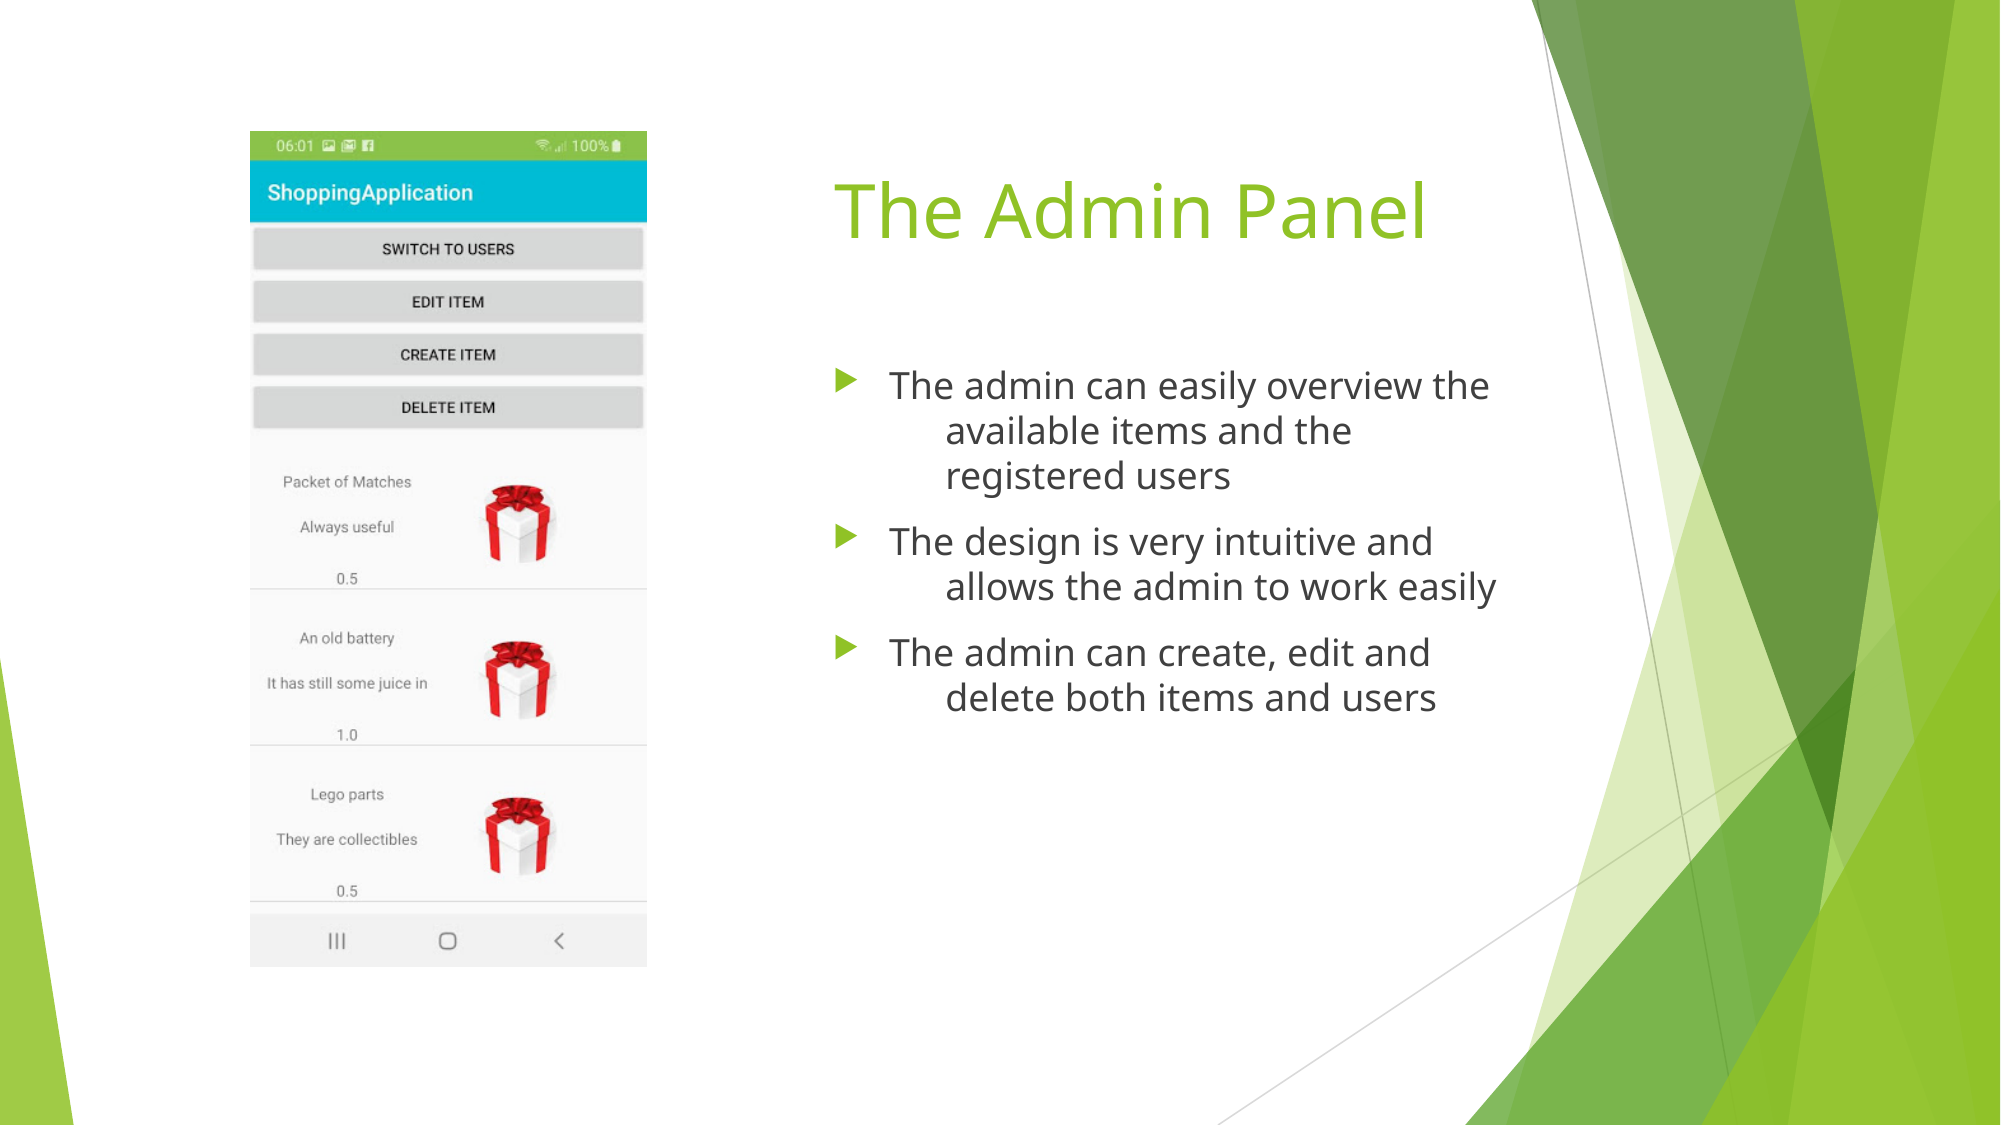

# The Admin Panel
The admin can easily overview the available items and the registered users
The design is very intuitive and allows the admin to work easily
The admin can create, edit and delete both items and users